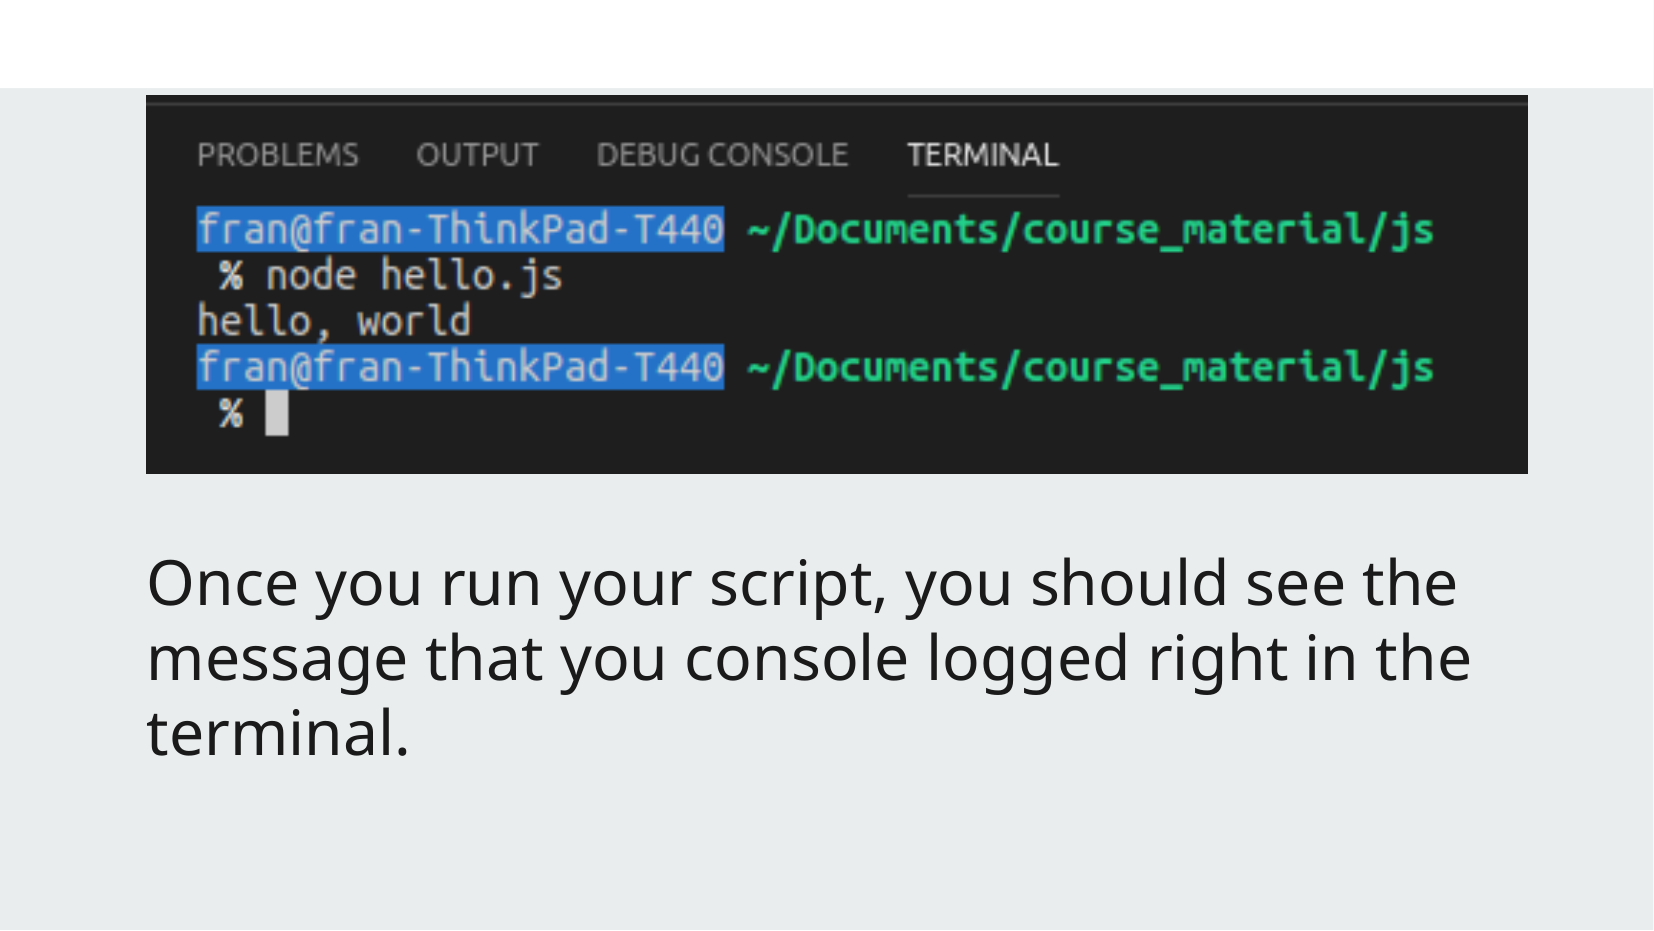

# Once you run your script, you should see the message that you console logged right in the terminal.